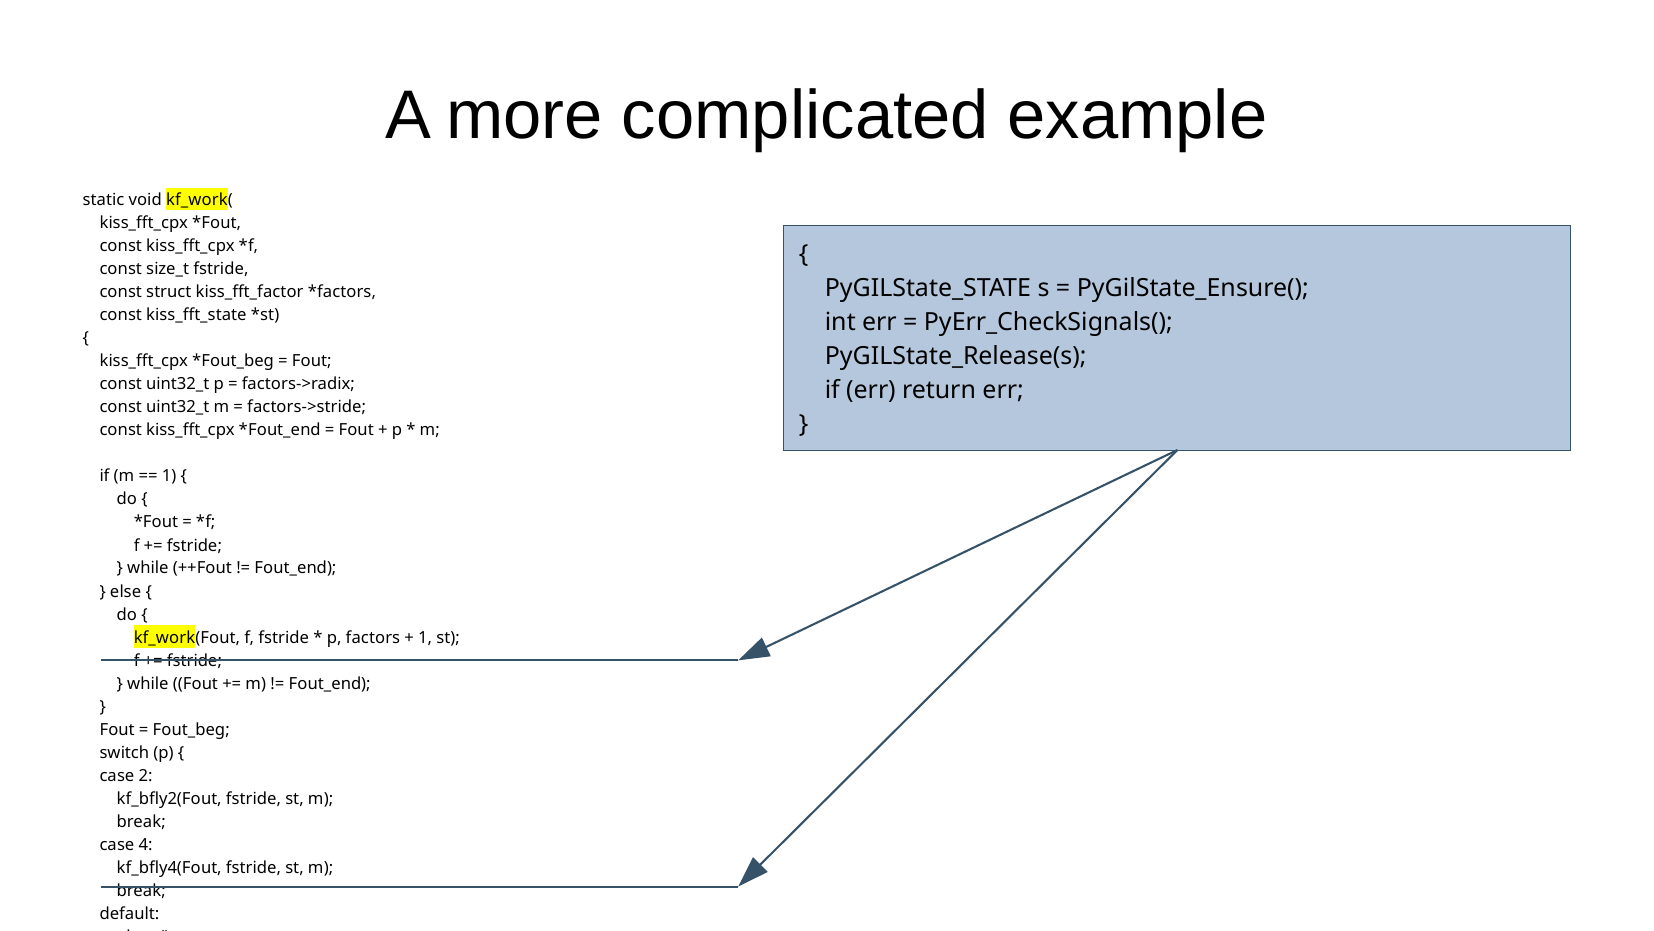

# A more complicated example
static void kf_work(
 kiss_fft_cpx *Fout,
 const kiss_fft_cpx *f,
 const size_t fstride,
 const struct kiss_fft_factor *factors,
 const kiss_fft_state *st)
{
 kiss_fft_cpx *Fout_beg = Fout;
 const uint32_t p = factors->radix;
 const uint32_t m = factors->stride;
 const kiss_fft_cpx *Fout_end = Fout + p * m;
 if (m == 1) {
 do {
 *Fout = *f;
 f += fstride;
 } while (++Fout != Fout_end);
 } else {
 do {
 kf_work(Fout, f, fstride * p, factors + 1, st);
 f += fstride;
 } while ((Fout += m) != Fout_end);
 }
 Fout = Fout_beg;
 switch (p) {
 case 2:
 kf_bfly2(Fout, fstride, st, m);
 break;
 case 4:
 kf_bfly4(Fout, fstride, st, m);
 break;
 default:
 abort();
 }
}
{
 PyGILState_STATE s = PyGilState_Ensure();
 int err = PyErr_CheckSignals();
 PyGILState_Release(s);
 if (err) return err;
}